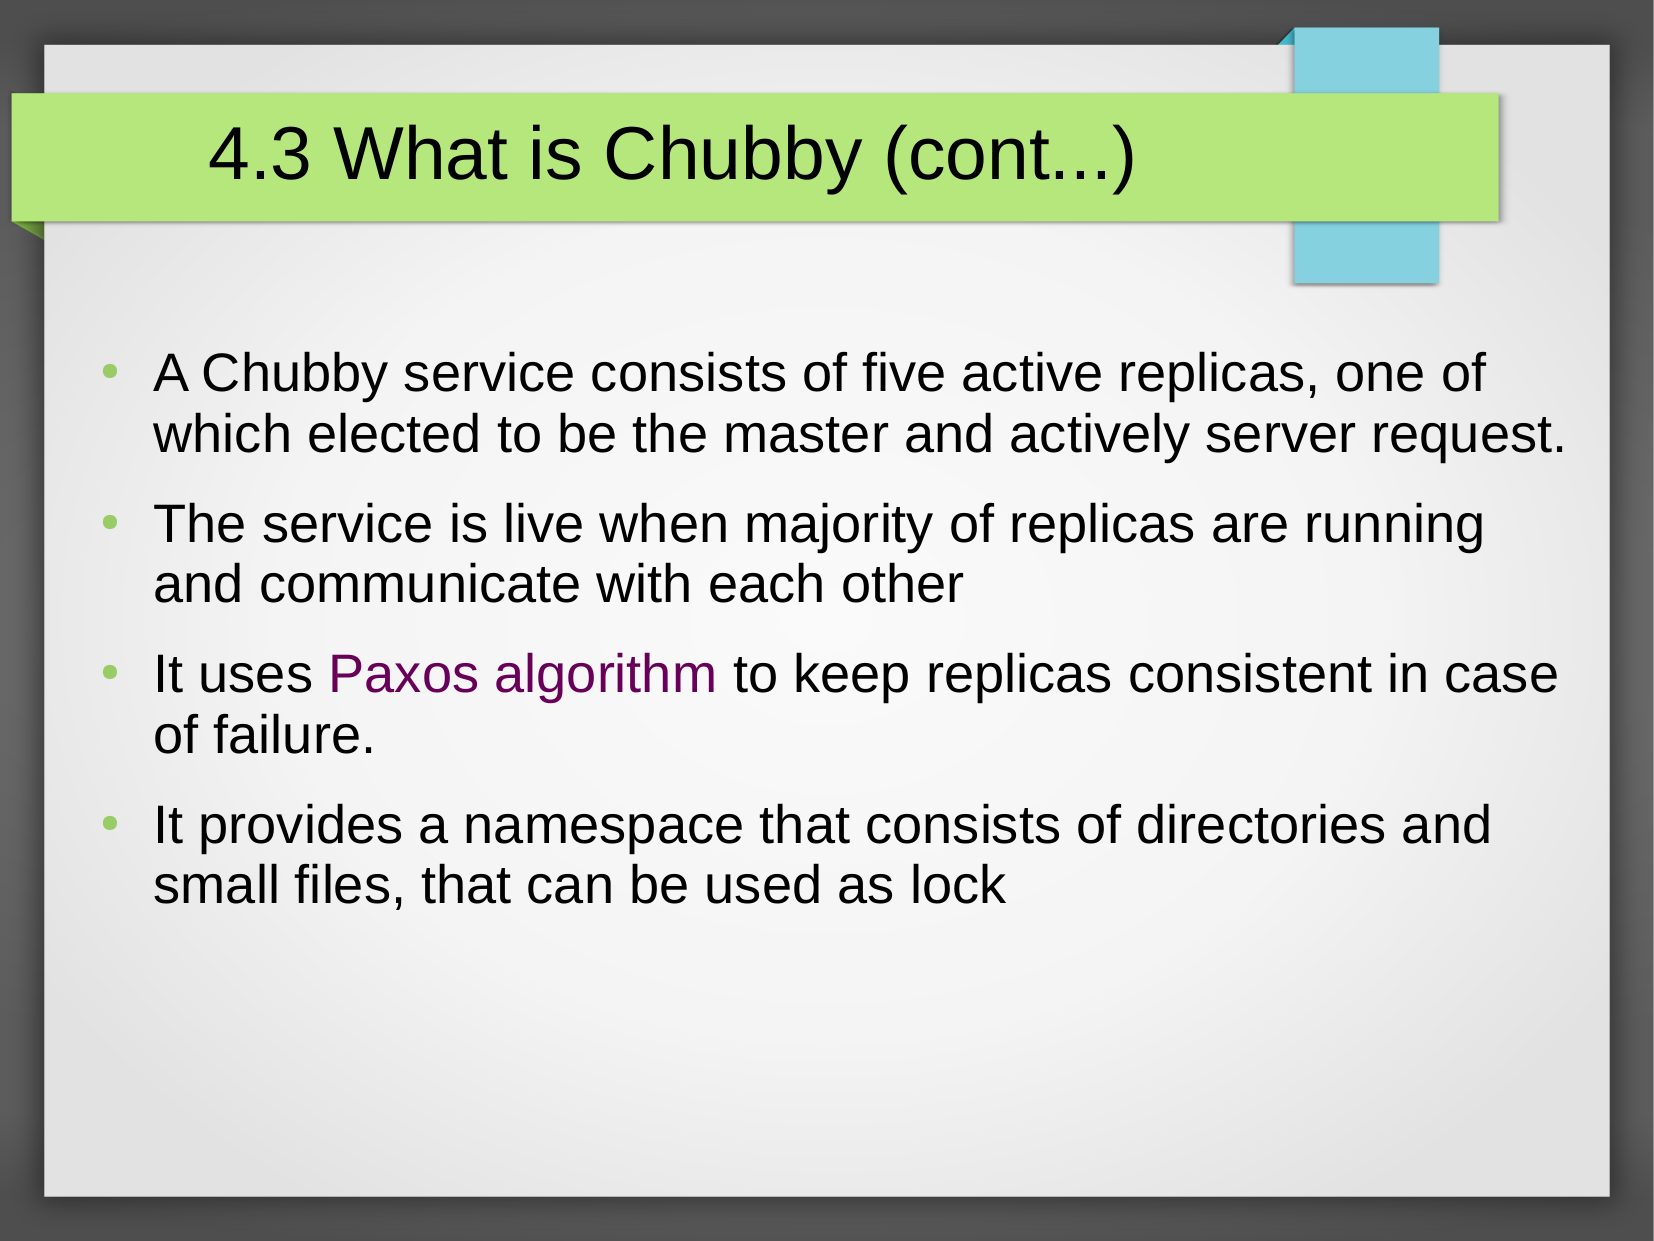

# 4.3 What is Chubby (cont...)
A Chubby service consists of five active replicas, one of which elected to be the master and actively server request.
The service is live when majority of replicas are running and communicate with each other
It uses Paxos algorithm to keep replicas consistent in case of failure.
It provides a namespace that consists of directories and small files, that can be used as lock